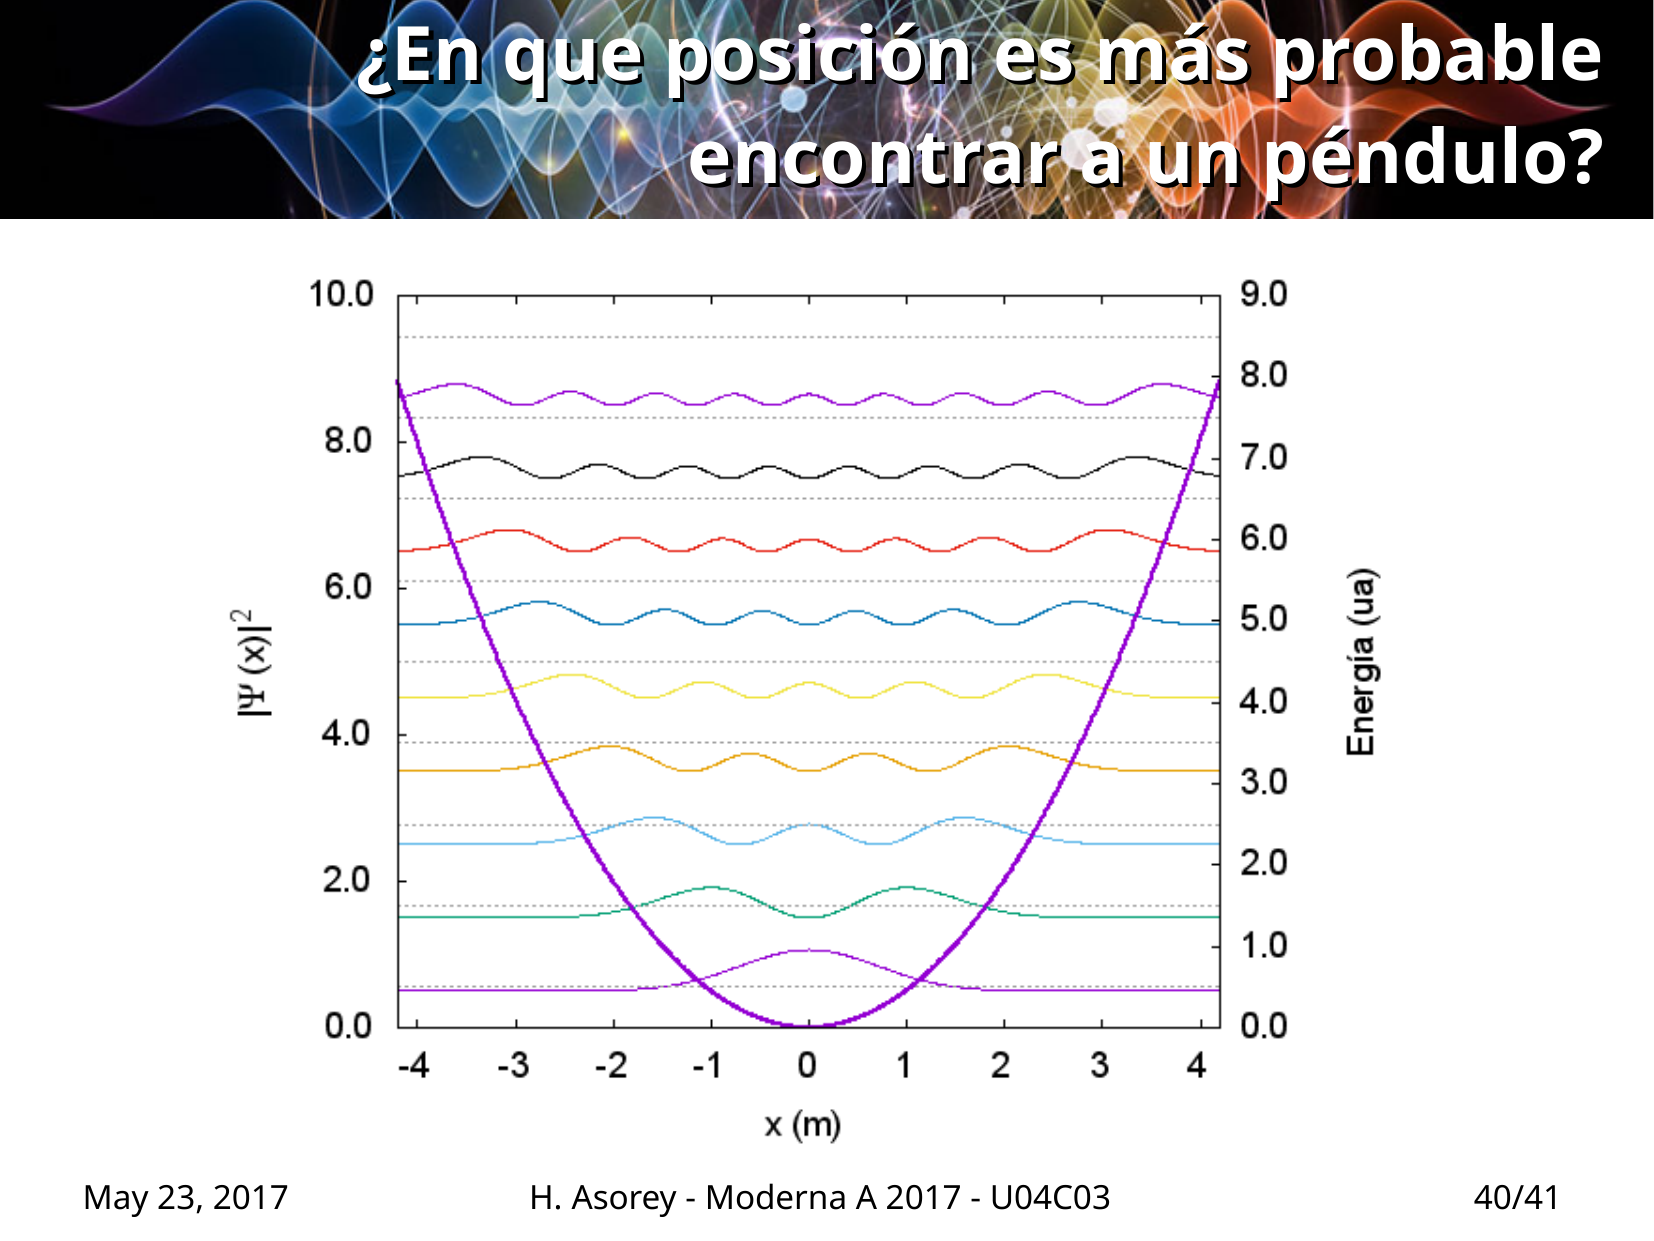

# ¿En que posición es más probable encontrar a un péndulo?
May 23, 2017
H. Asorey - Moderna A 2017 - U04C03
40